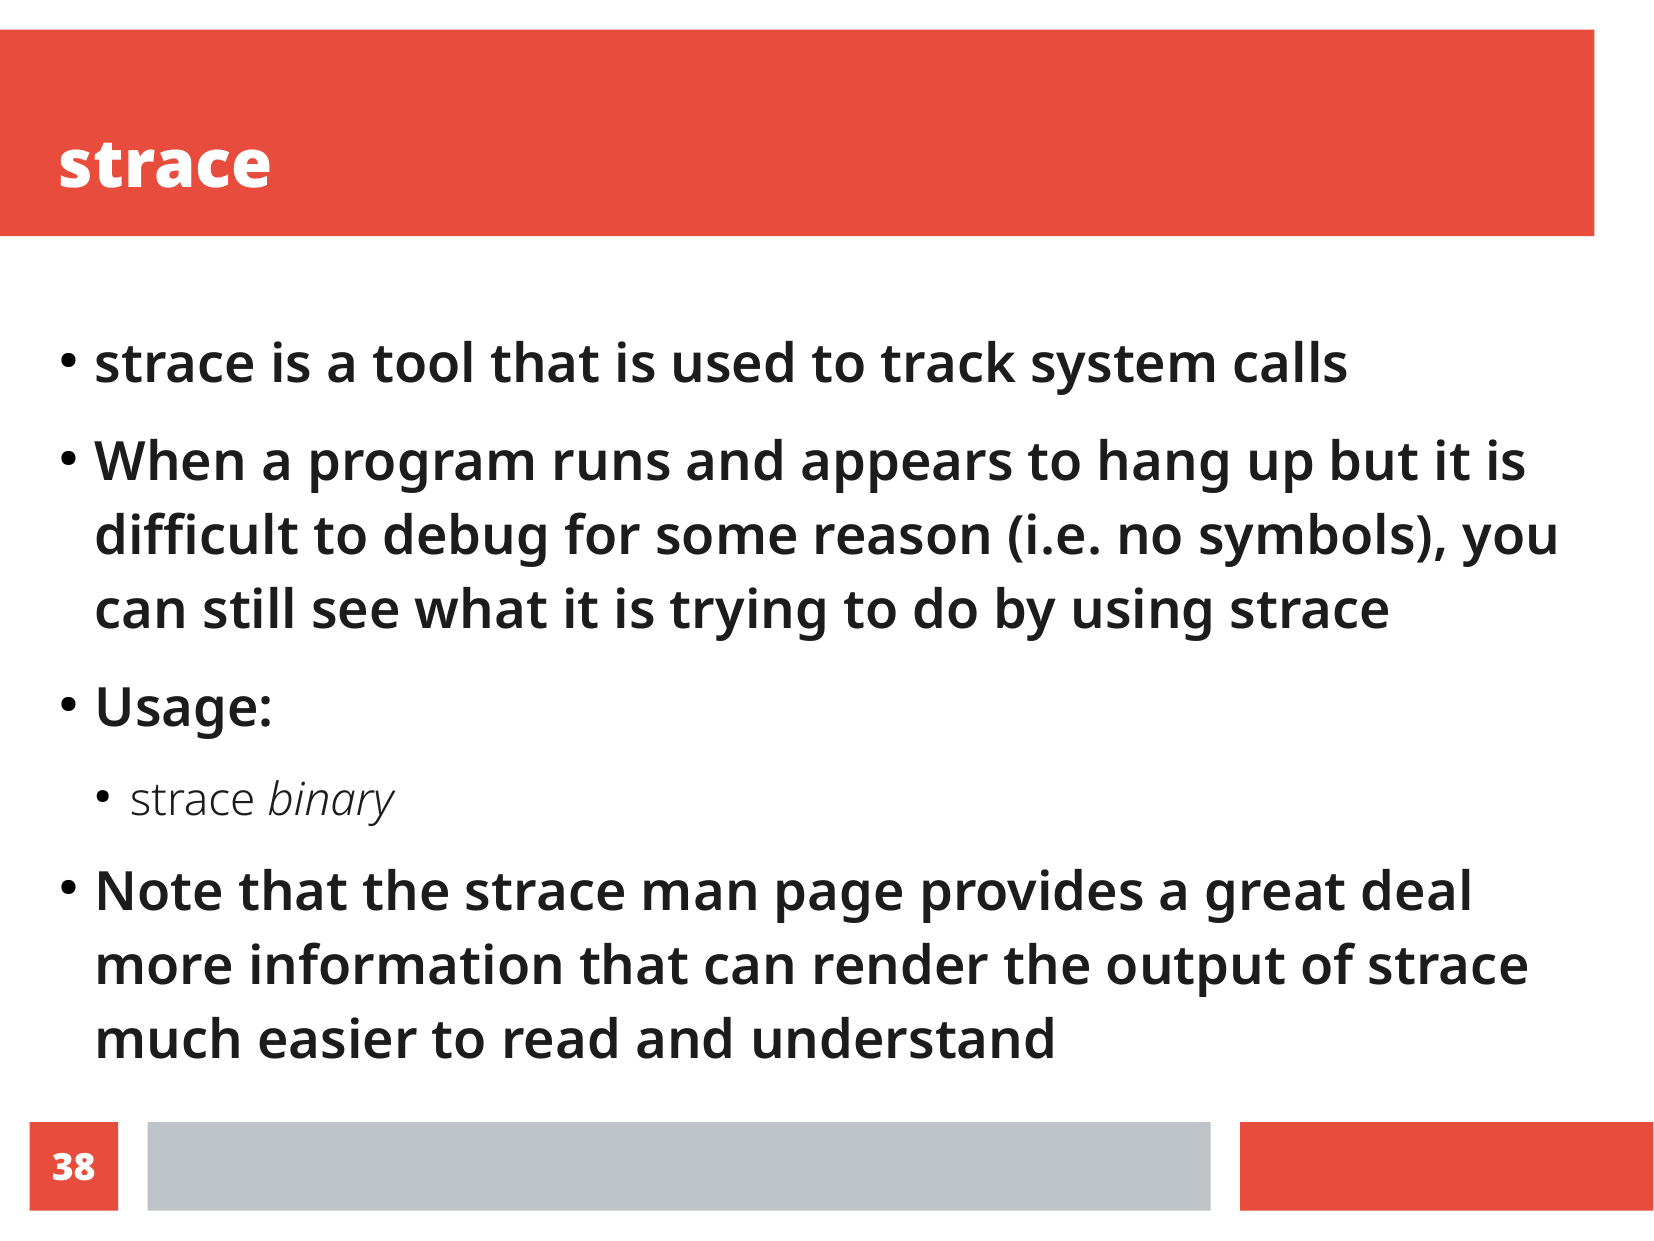

# strace
strace is a tool that is used to track system calls
When a program runs and appears to hang up but it is difficult to debug for some reason (i.e. no symbols), you can still see what it is trying to do by using strace
Usage:
strace binary
Note that the strace man page provides a great deal more information that can render the output of strace much easier to read and understand
38